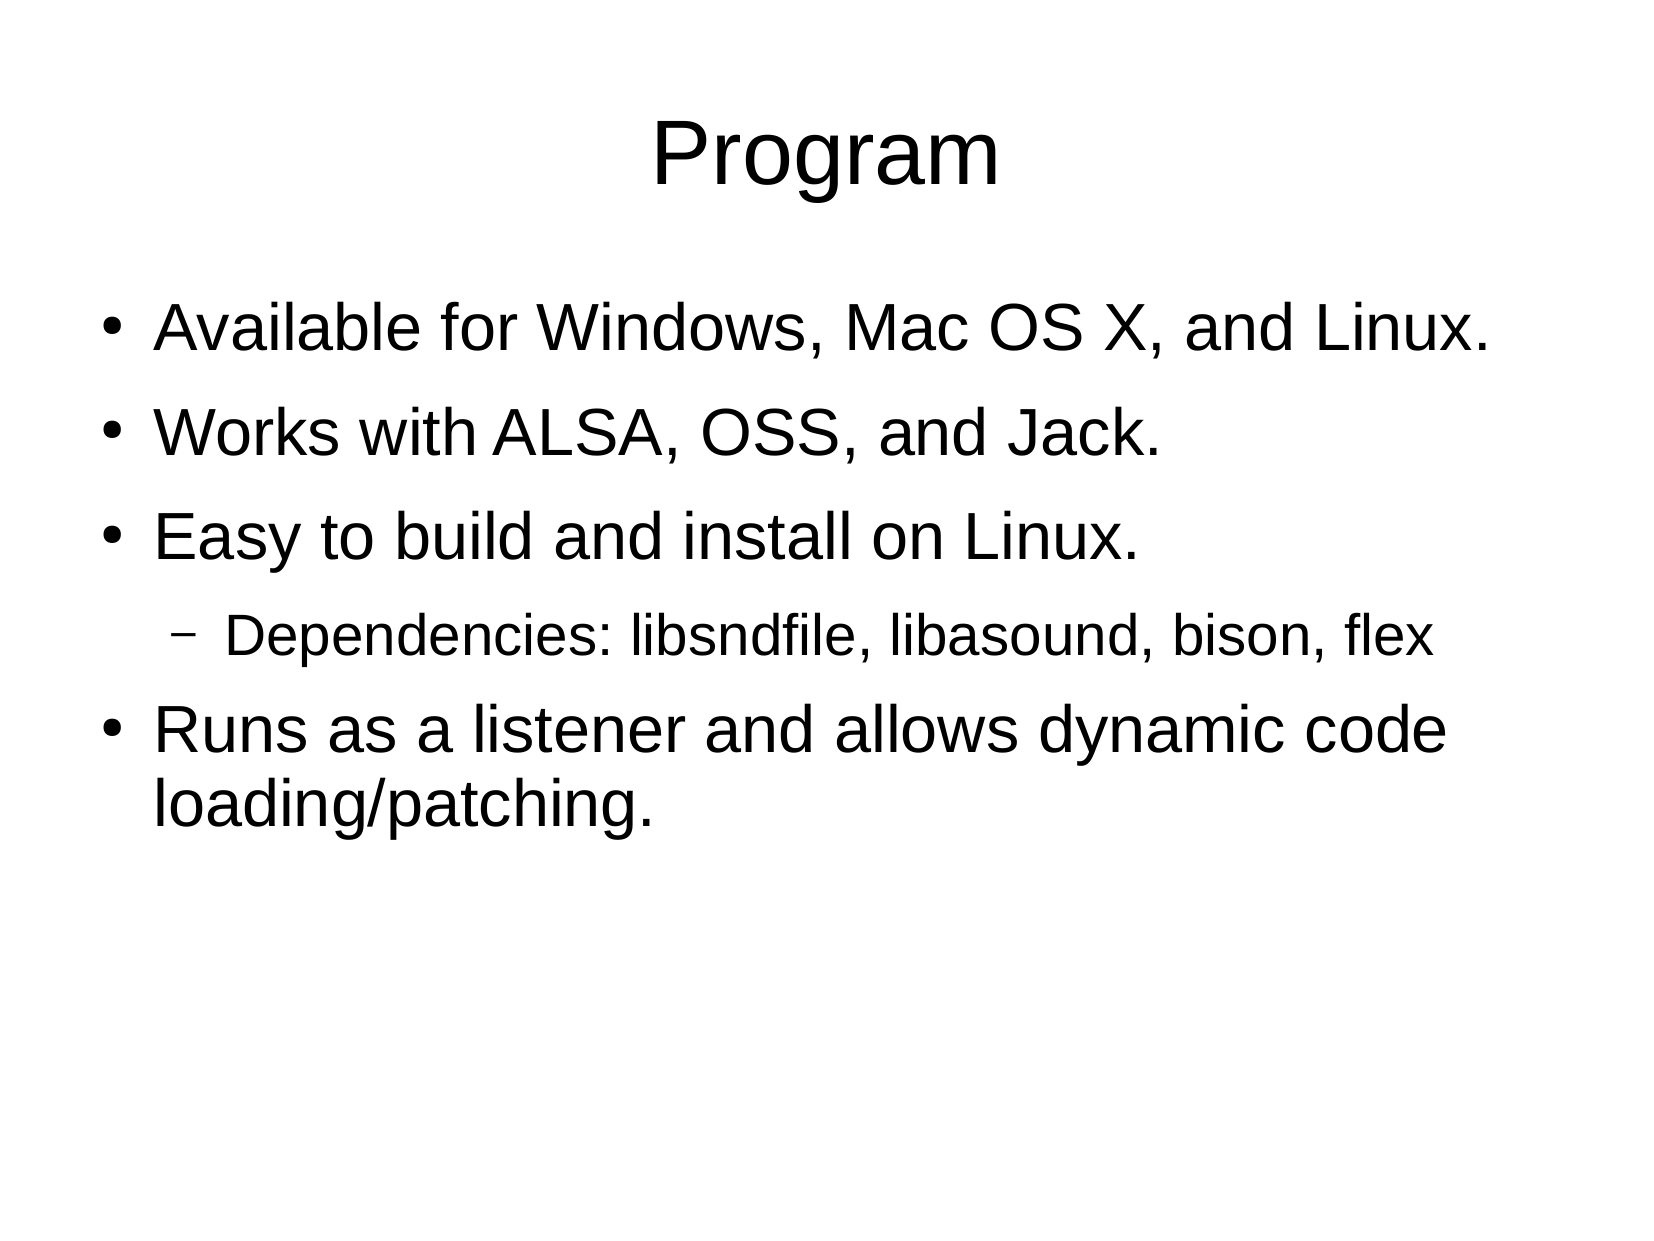

# Program
Available for Windows, Mac OS X, and Linux.
Works with ALSA, OSS, and Jack.
Easy to build and install on Linux.
Dependencies: libsndfile, libasound, bison, flex
Runs as a listener and allows dynamic code loading/patching.